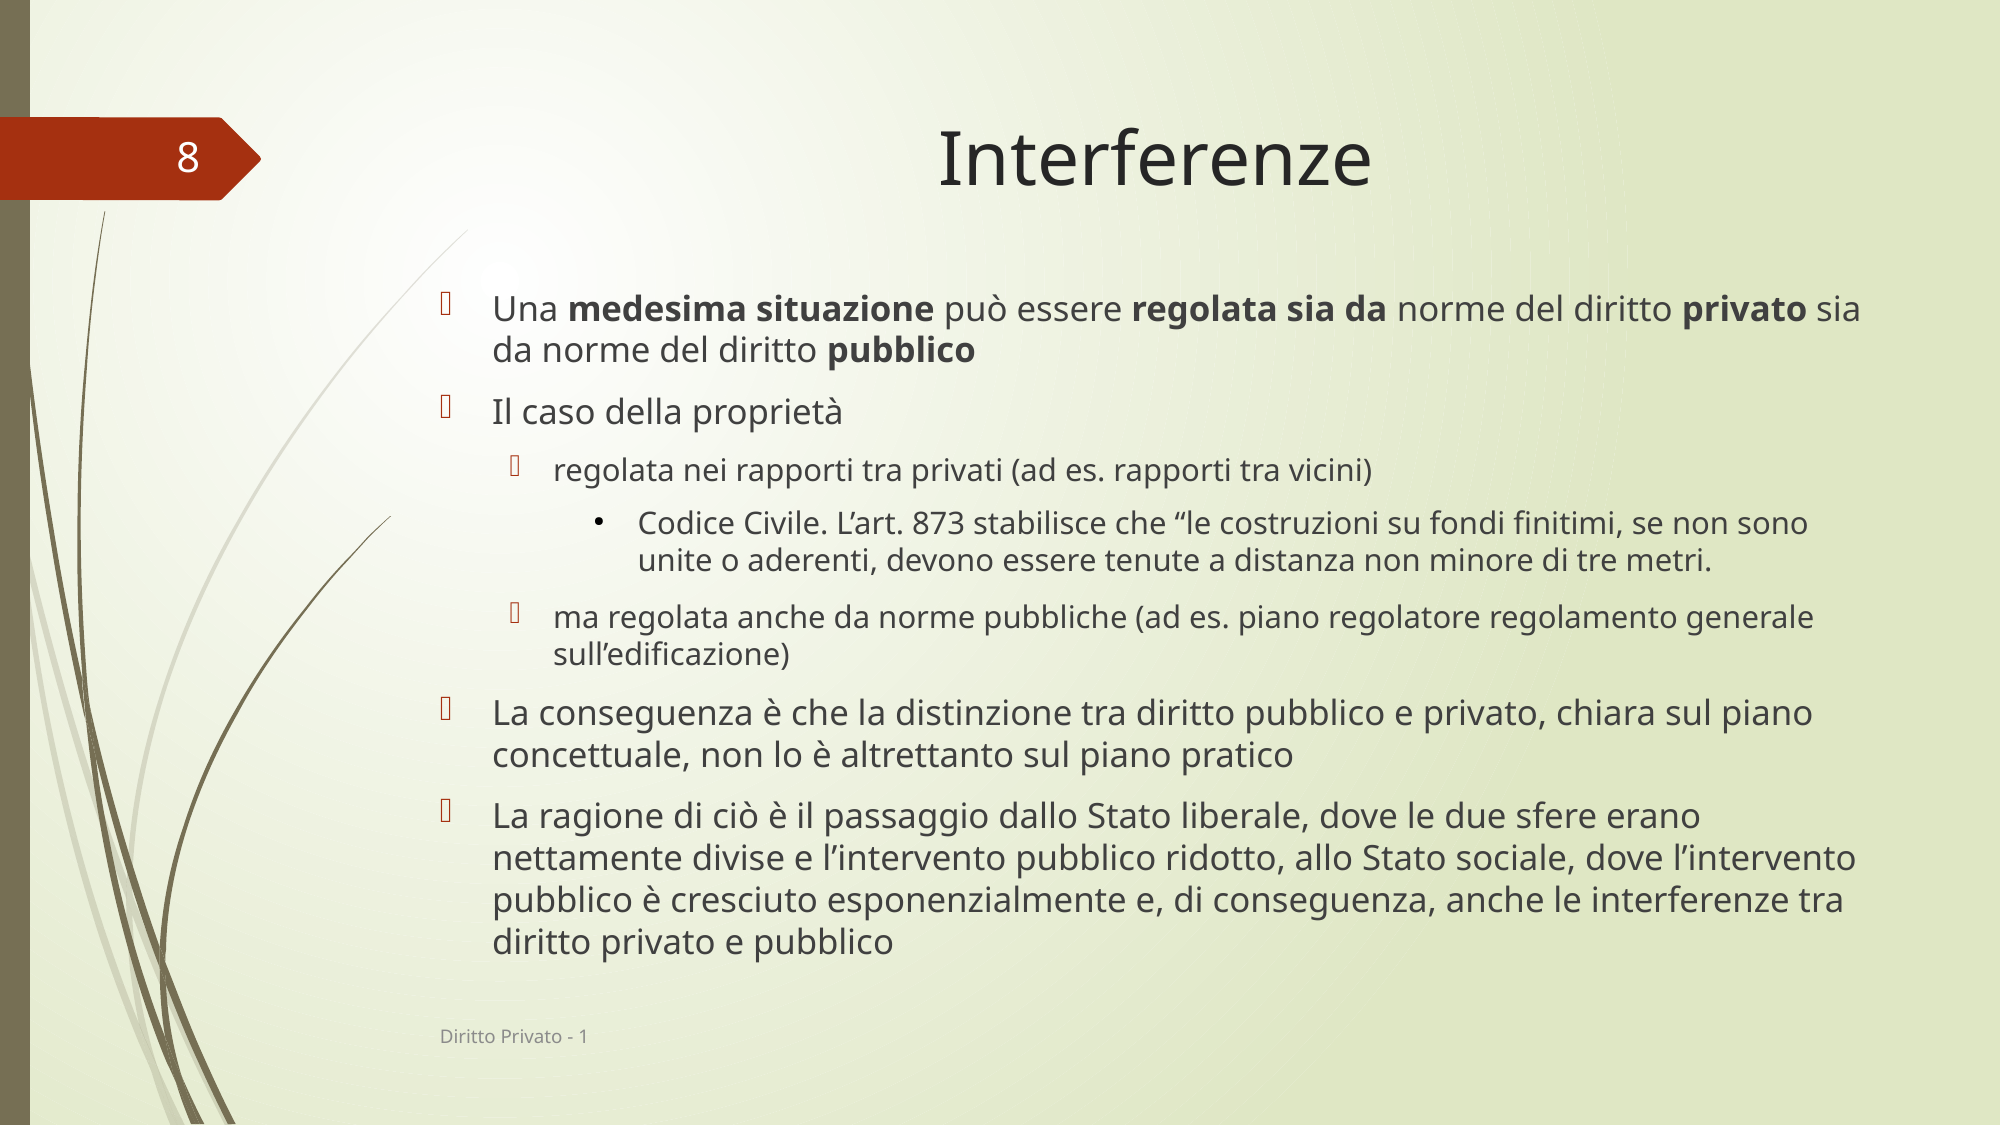

# Interferenze
Una medesima situazione può essere regolata sia da norme del diritto privato sia da norme del diritto pubblico
Il caso della proprietà
regolata nei rapporti tra privati (ad es. rapporti tra vicini)
Codice Civile. L’art. 873 stabilisce che “le costruzioni su fondi finitimi, se non sono unite o aderenti, devono essere tenute a distanza non minore di tre metri.
ma regolata anche da norme pubbliche (ad es. piano regolatore regolamento generale sull’edificazione)
La conseguenza è che la distinzione tra diritto pubblico e privato, chiara sul piano concettuale, non lo è altrettanto sul piano pratico
La ragione di ciò è il passaggio dallo Stato liberale, dove le due sfere erano nettamente divise e l’intervento pubblico ridotto, allo Stato sociale, dove l’intervento pubblico è cresciuto esponenzialmente e, di conseguenza, anche le interferenze tra diritto privato e pubblico
Diritto Privato - 1